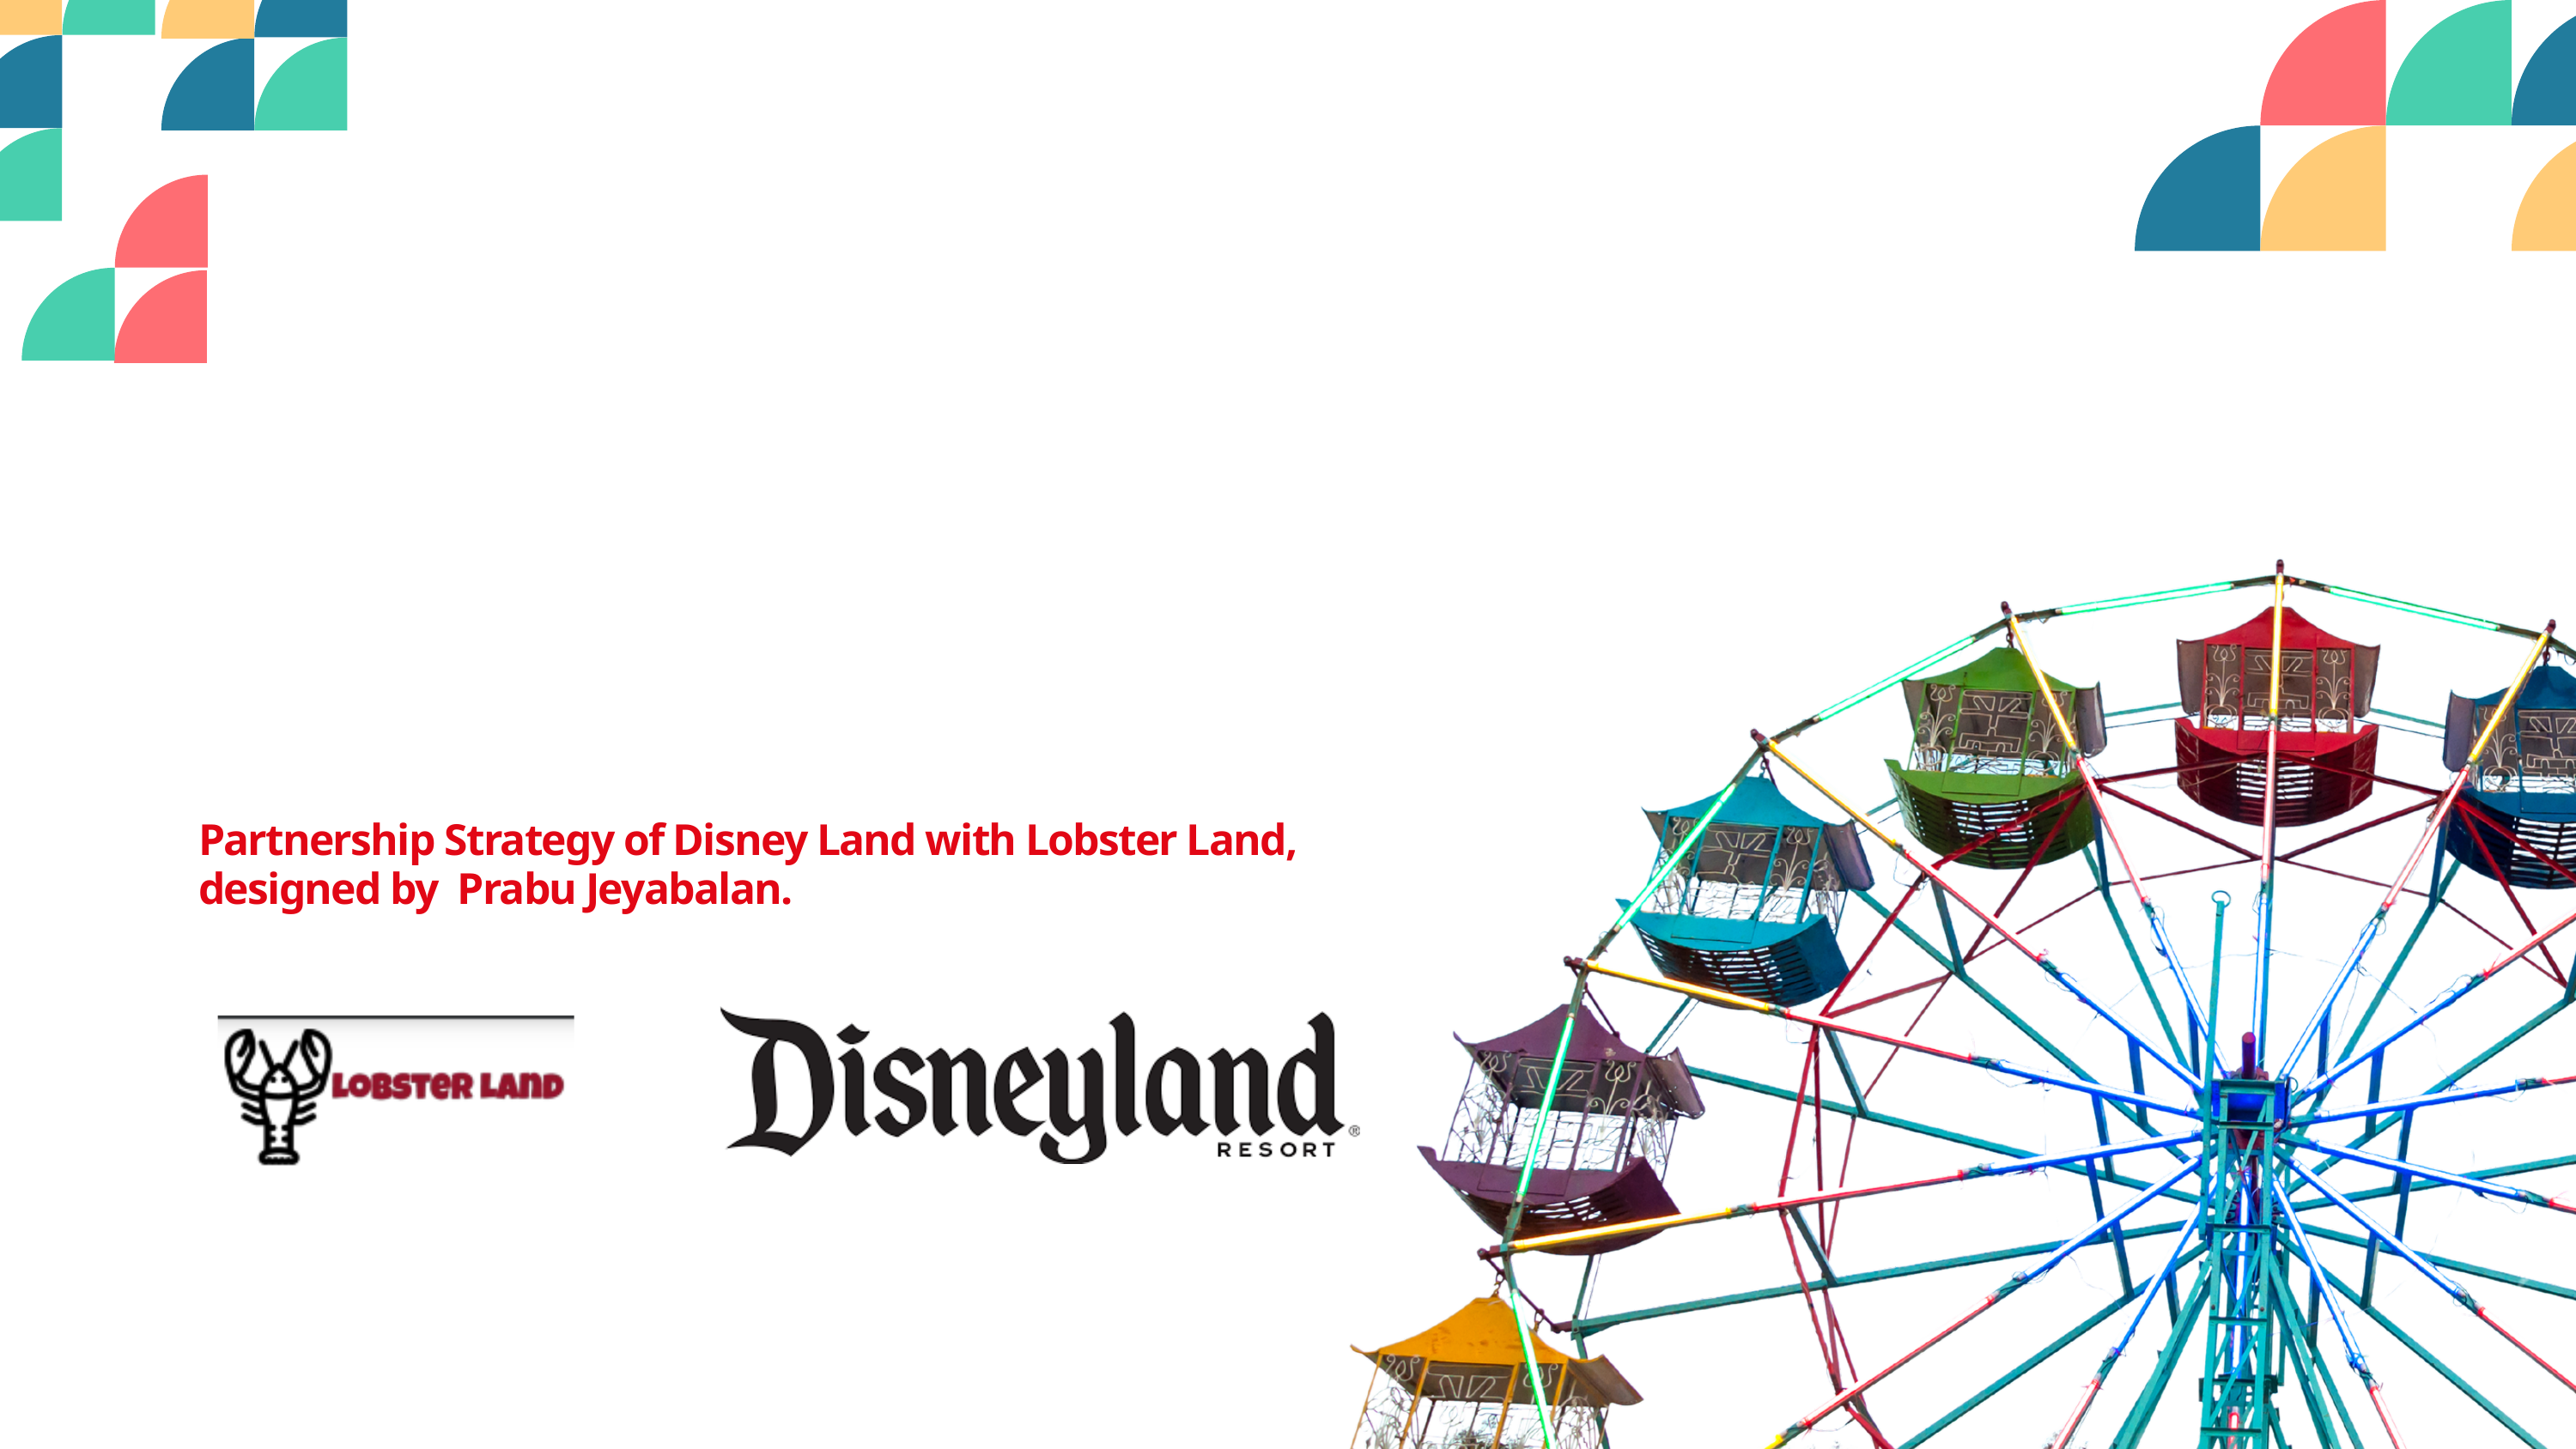

Marketing
Analysis & Strategy
Partnership Strategy of Disney Land with Lobster Land, designed by Prabu Jeyabalan.